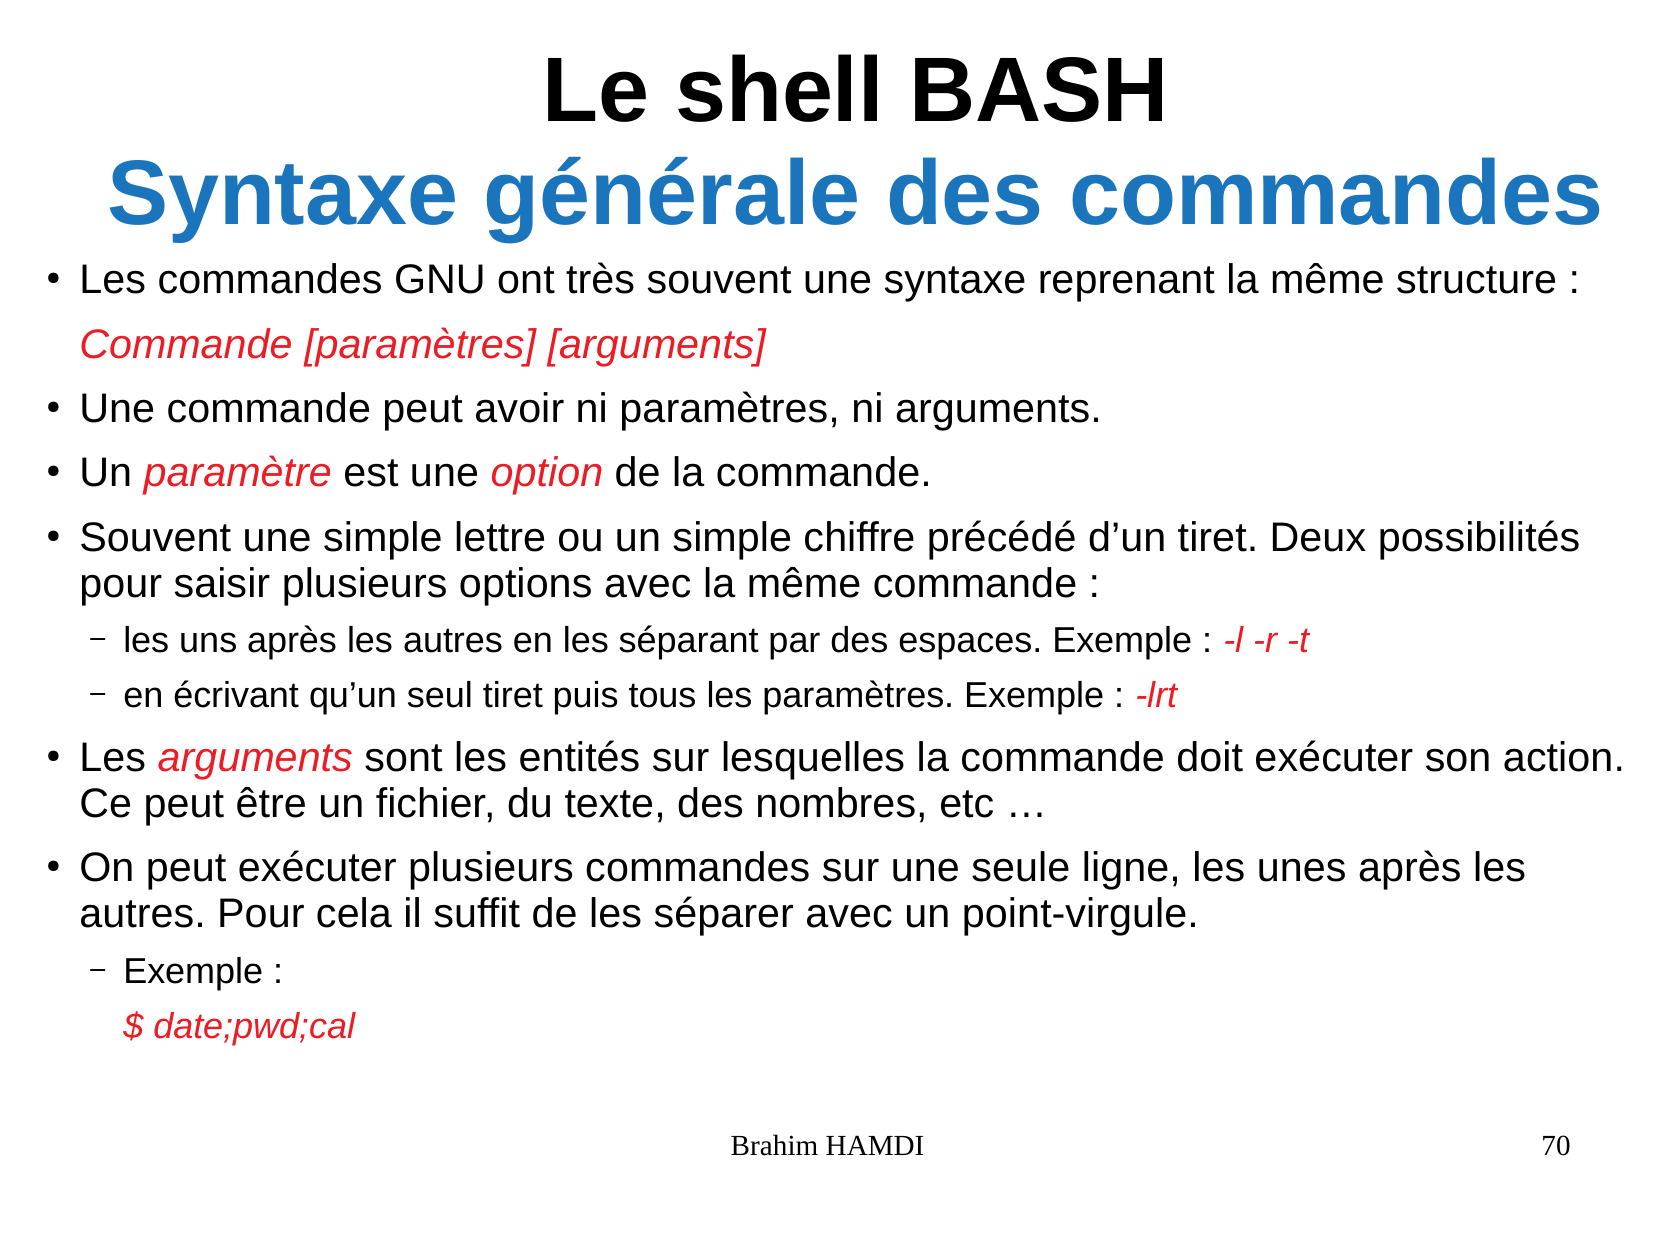

# Le shell BASH Syntaxe générale des commandes
Les commandes GNU ont très souvent une syntaxe reprenant la même structure :
Commande [paramètres] [arguments]
Une commande peut avoir ni paramètres, ni arguments.
Un paramètre est une option de la commande.
Souvent une simple lettre ou un simple chiffre précédé d’un tiret. Deux possibilités pour saisir plusieurs options avec la même commande :
les uns après les autres en les séparant par des espaces. Exemple : -l -r -t
en écrivant qu’un seul tiret puis tous les paramètres. Exemple : -lrt
Les arguments sont les entités sur lesquelles la commande doit exécuter son action. Ce peut être un fichier, du texte, des nombres, etc …
On peut exécuter plusieurs commandes sur une seule ligne, les unes après les autres. Pour cela il suffit de les séparer avec un point-virgule.
Exemple :
$ date;pwd;cal
Brahim HAMDI
70